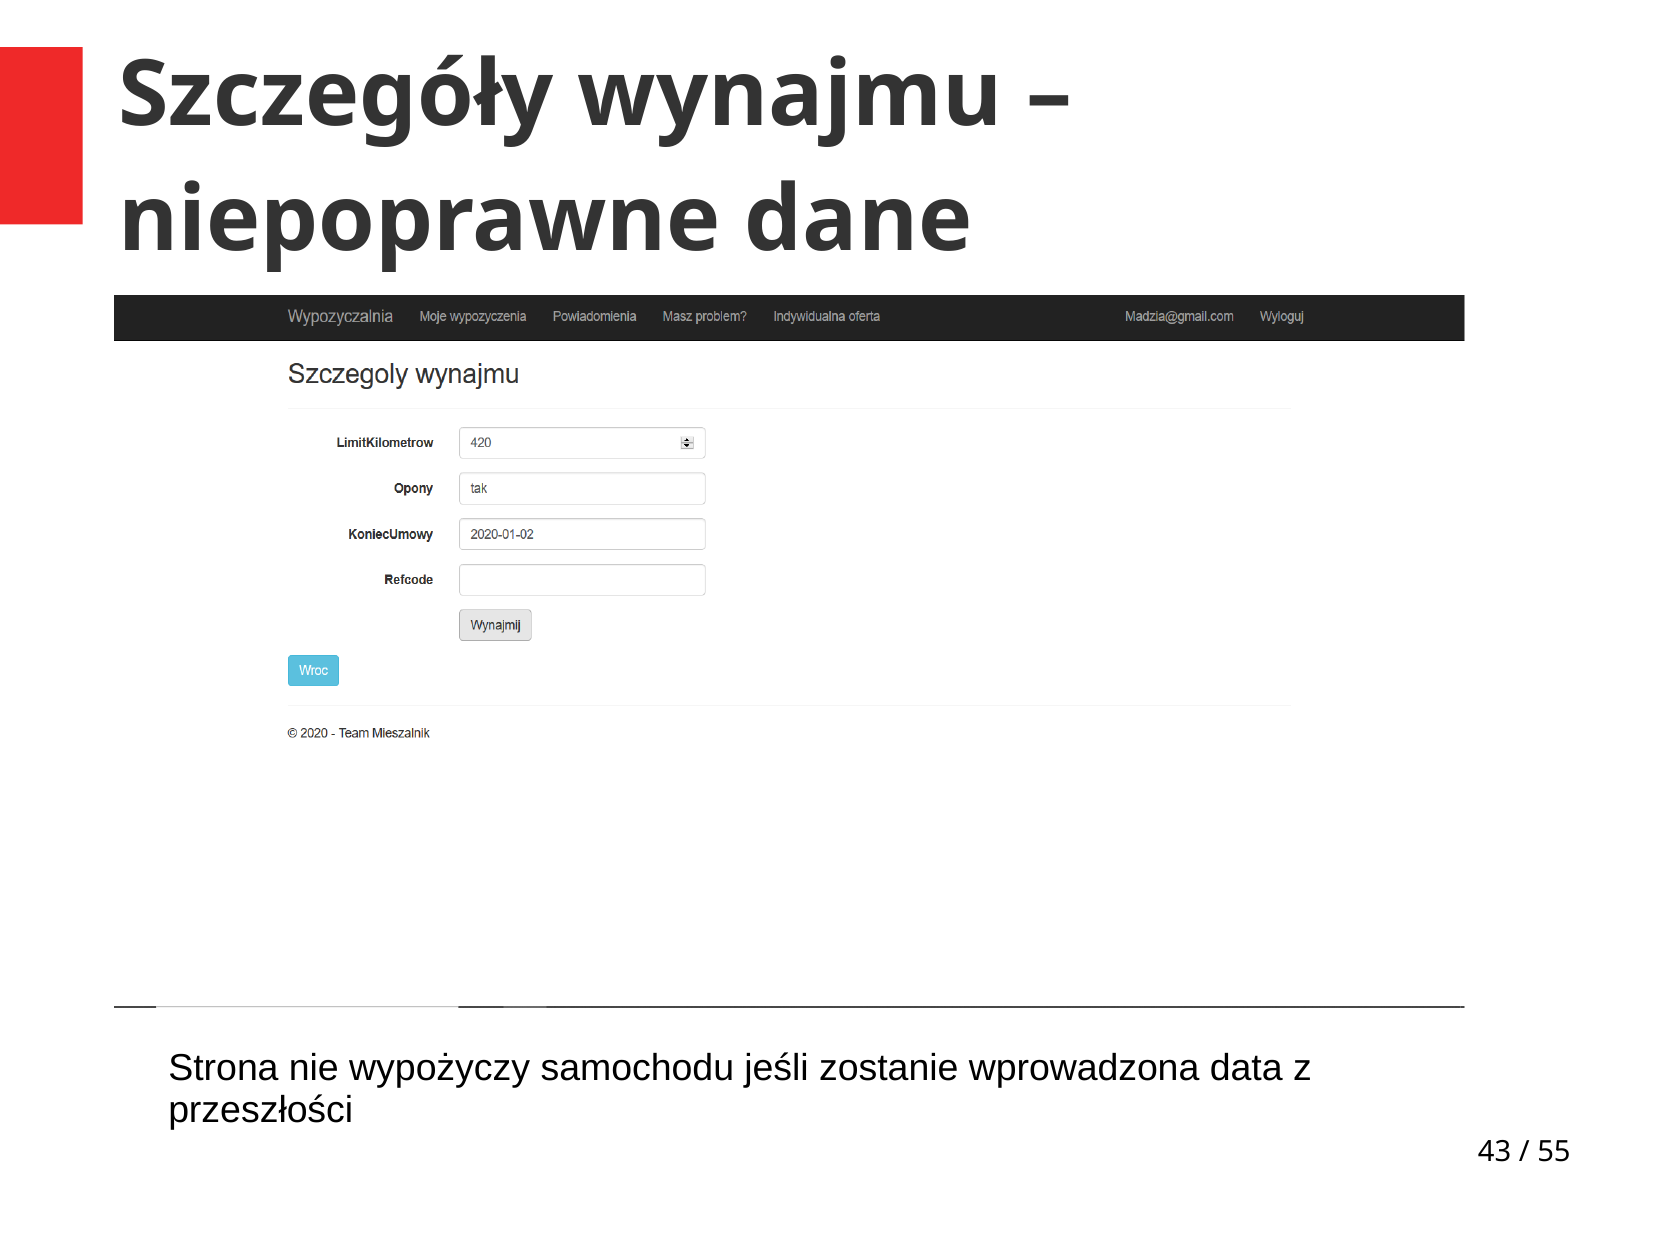

# Szczegóły wynajmu – niepoprawne dane
Strona nie wypożyczy samochodu jeśli zostanie wprowadzona data z przeszłości
43